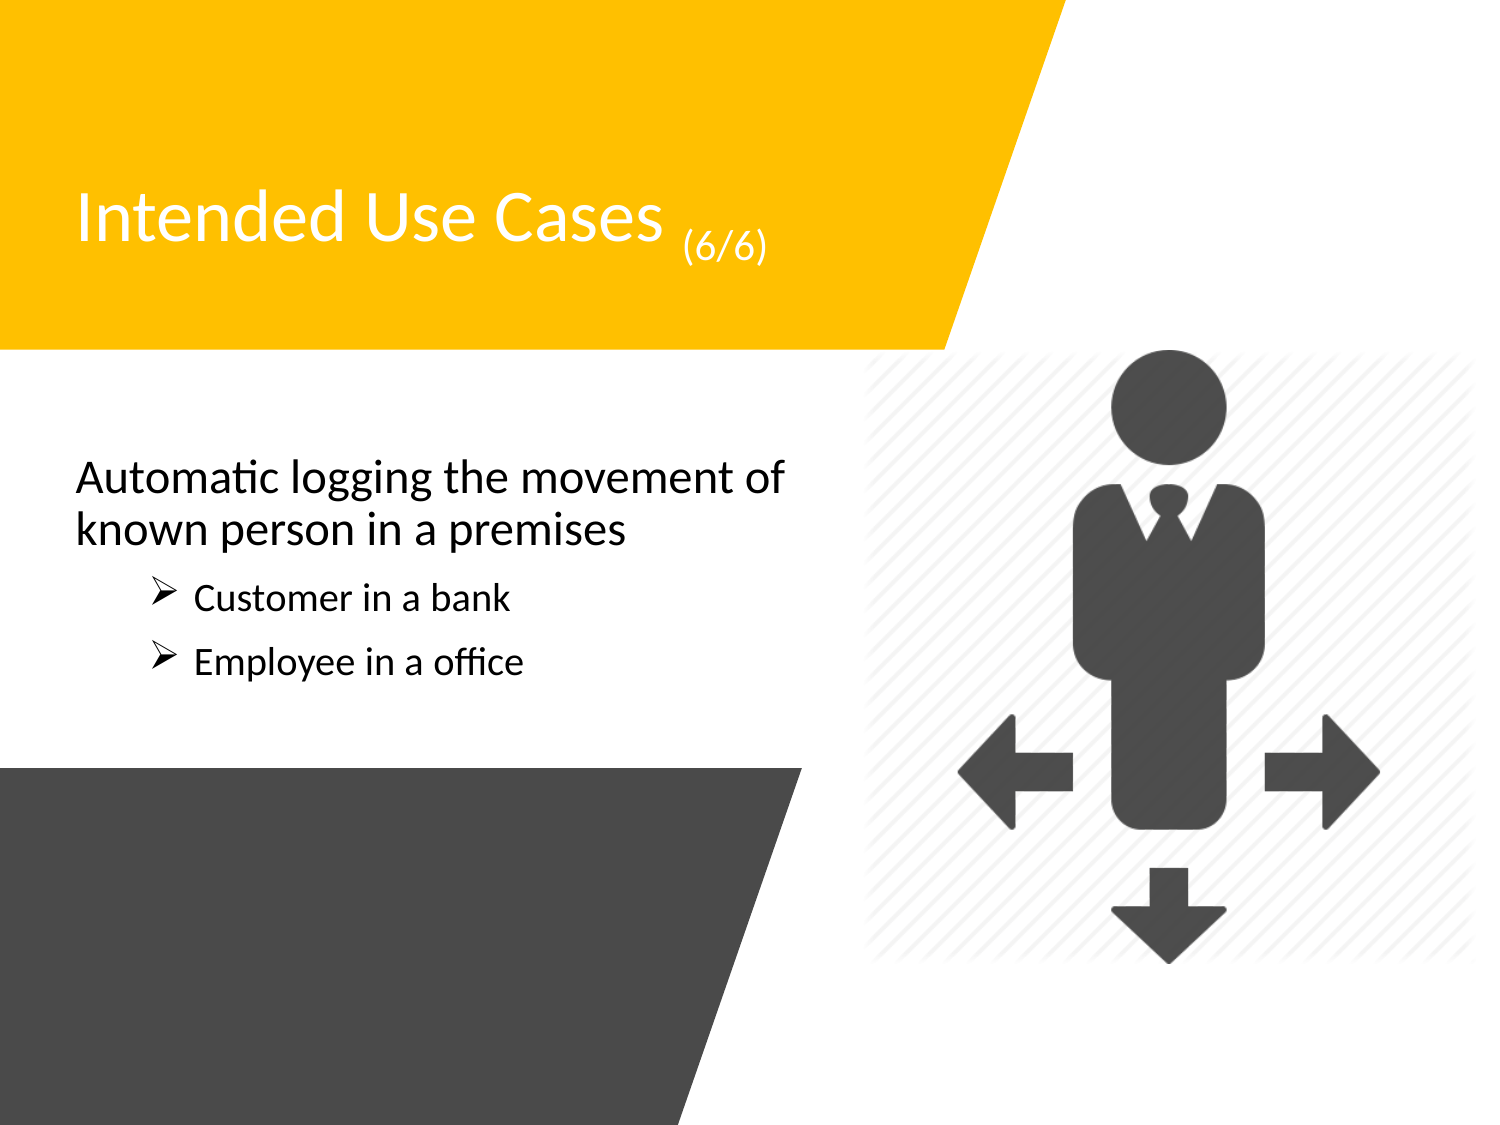

Intended Use Cases (6/6)
# Automatic logging the movement of known person in a premises
Customer in a bank
Employee in a office